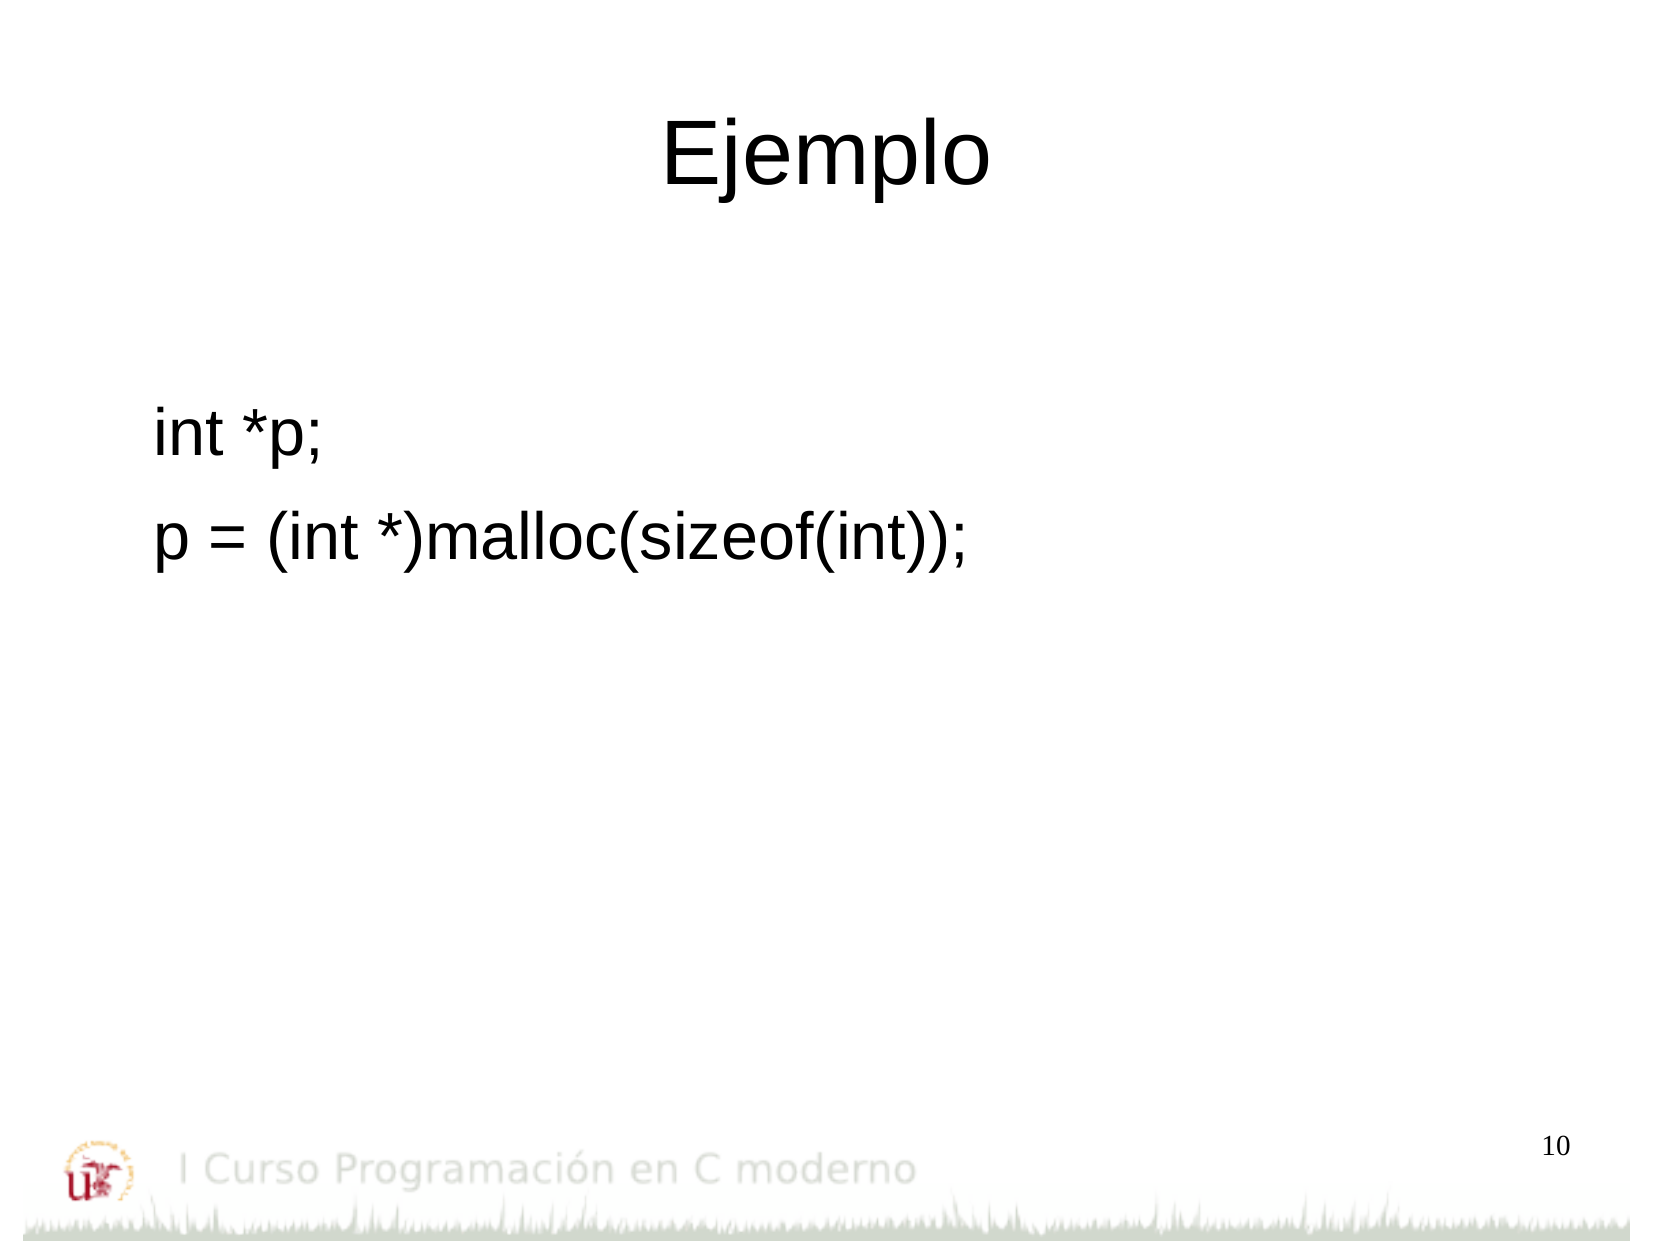

# Ejemplo
int *p;
p = (int *)malloc(sizeof(int));
10